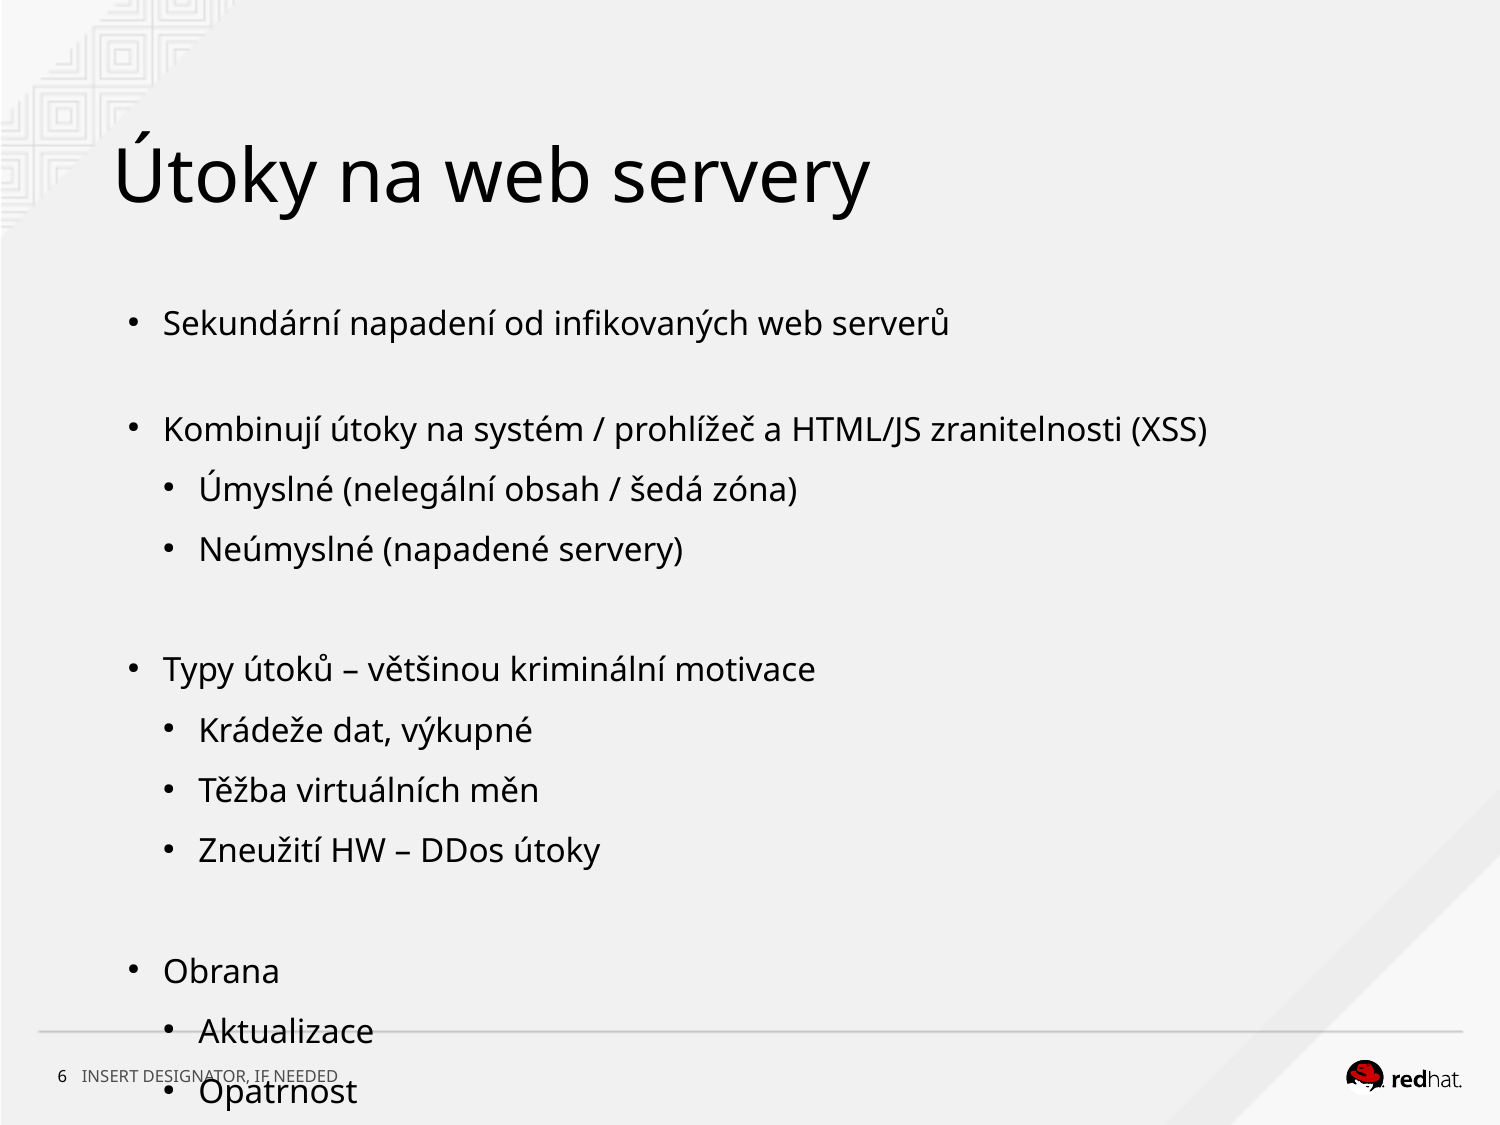

# Útoky na web servery
Sekundární napadení od infikovaných web serverů
Kombinují útoky na systém / prohlížeč a HTML/JS zranitelnosti (XSS)
Úmyslné (nelegální obsah / šedá zóna)
Neúmyslné (napadené servery)
Typy útoků – většinou kriminální motivace
Krádeže dat, výkupné
Těžba virtuálních měn
Zneužití HW – DDos útoky
Obrana
Aktualizace
Opatrnost
6
INSERT DESIGNATOR, IF NEEDED